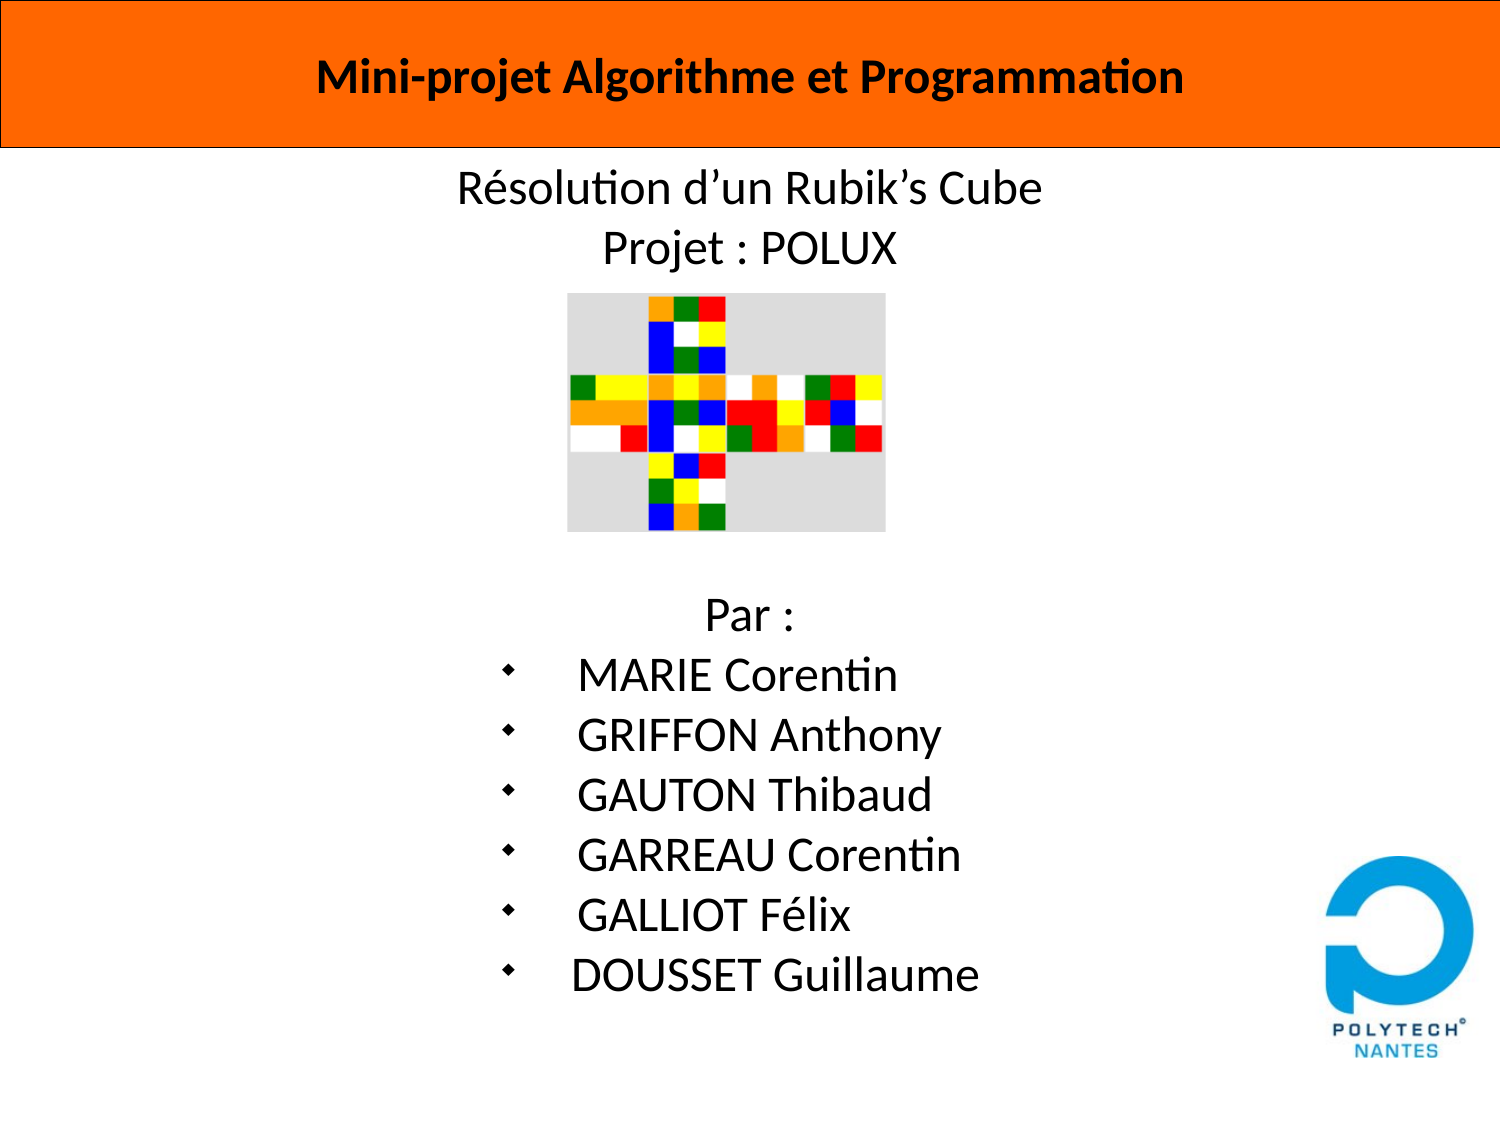

# Mini-projet Algorithme et Programmation
Résolution d’un Rubik’s Cube
Projet : POLUX
Par :
MARIE Corentin
GRIFFON Anthony
GAUTON Thibaud
GARREAU Corentin
GALLIOT Félix
 DOUSSET Guillaume